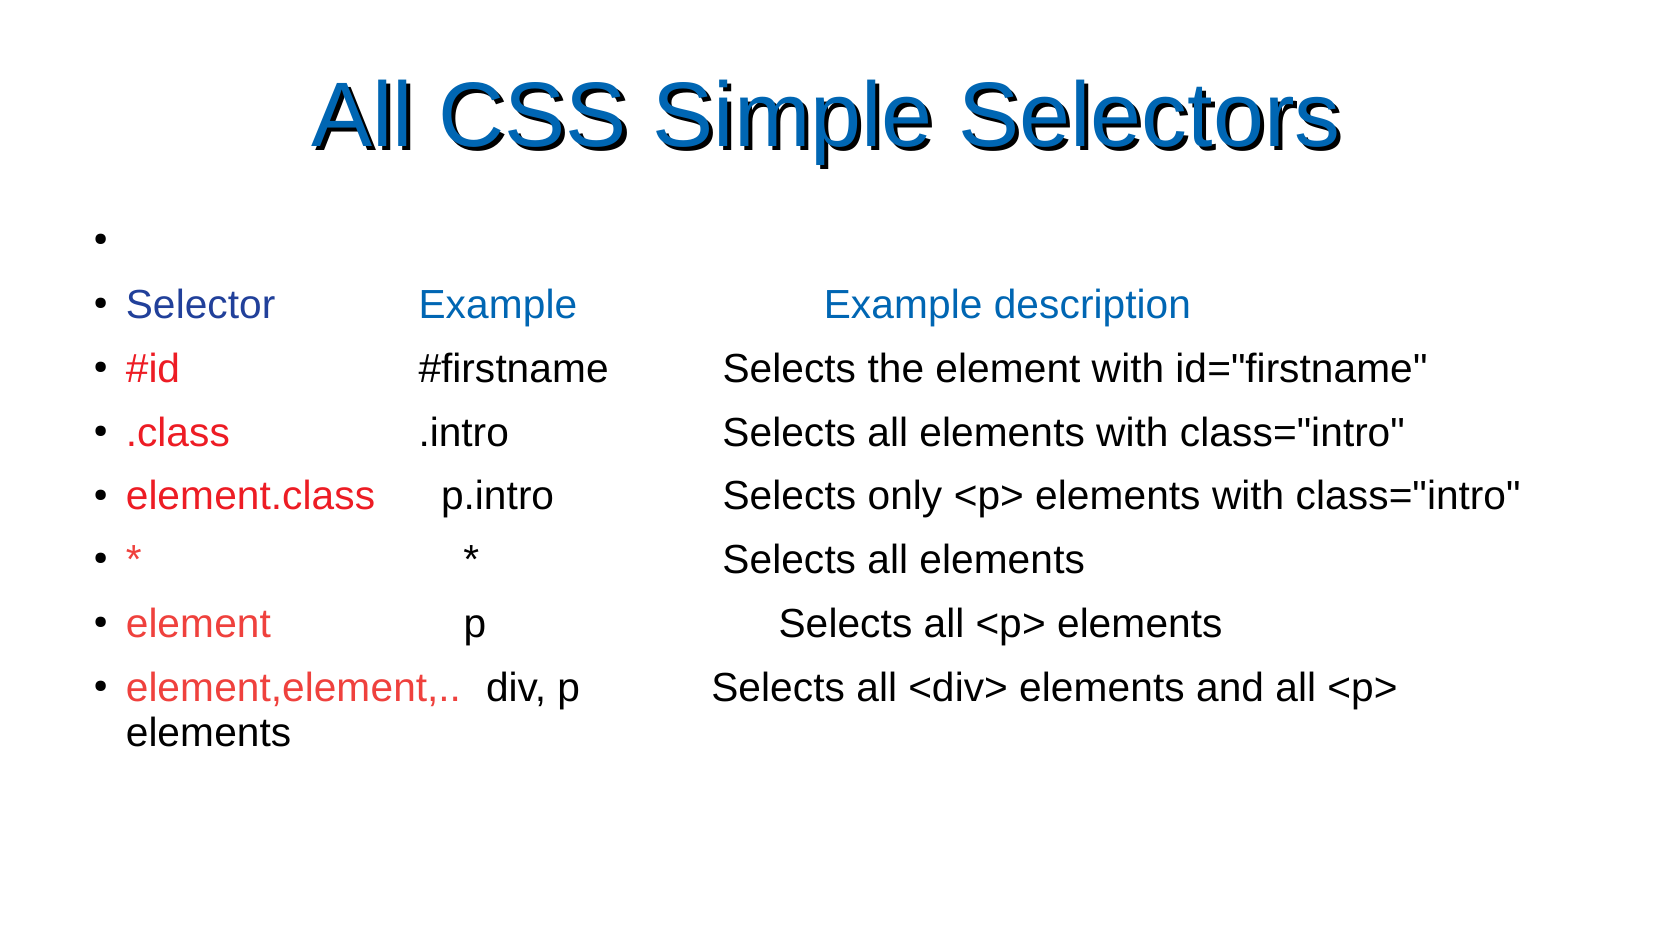

# All CSS Simple Selectors
Selector 	 Example	 Example description
#id 	 #firstname	 Selects the element with id="firstname"
.class	 .intro	 Selects all elements with class="intro"
element.class 	p.intro	 Selects only <p> elements with class="intro"
*	 *	 Selects all elements
element	 p	 Selects all <p> elements
element,element,..	div, p	 Selects all <div> elements and all <p> elements